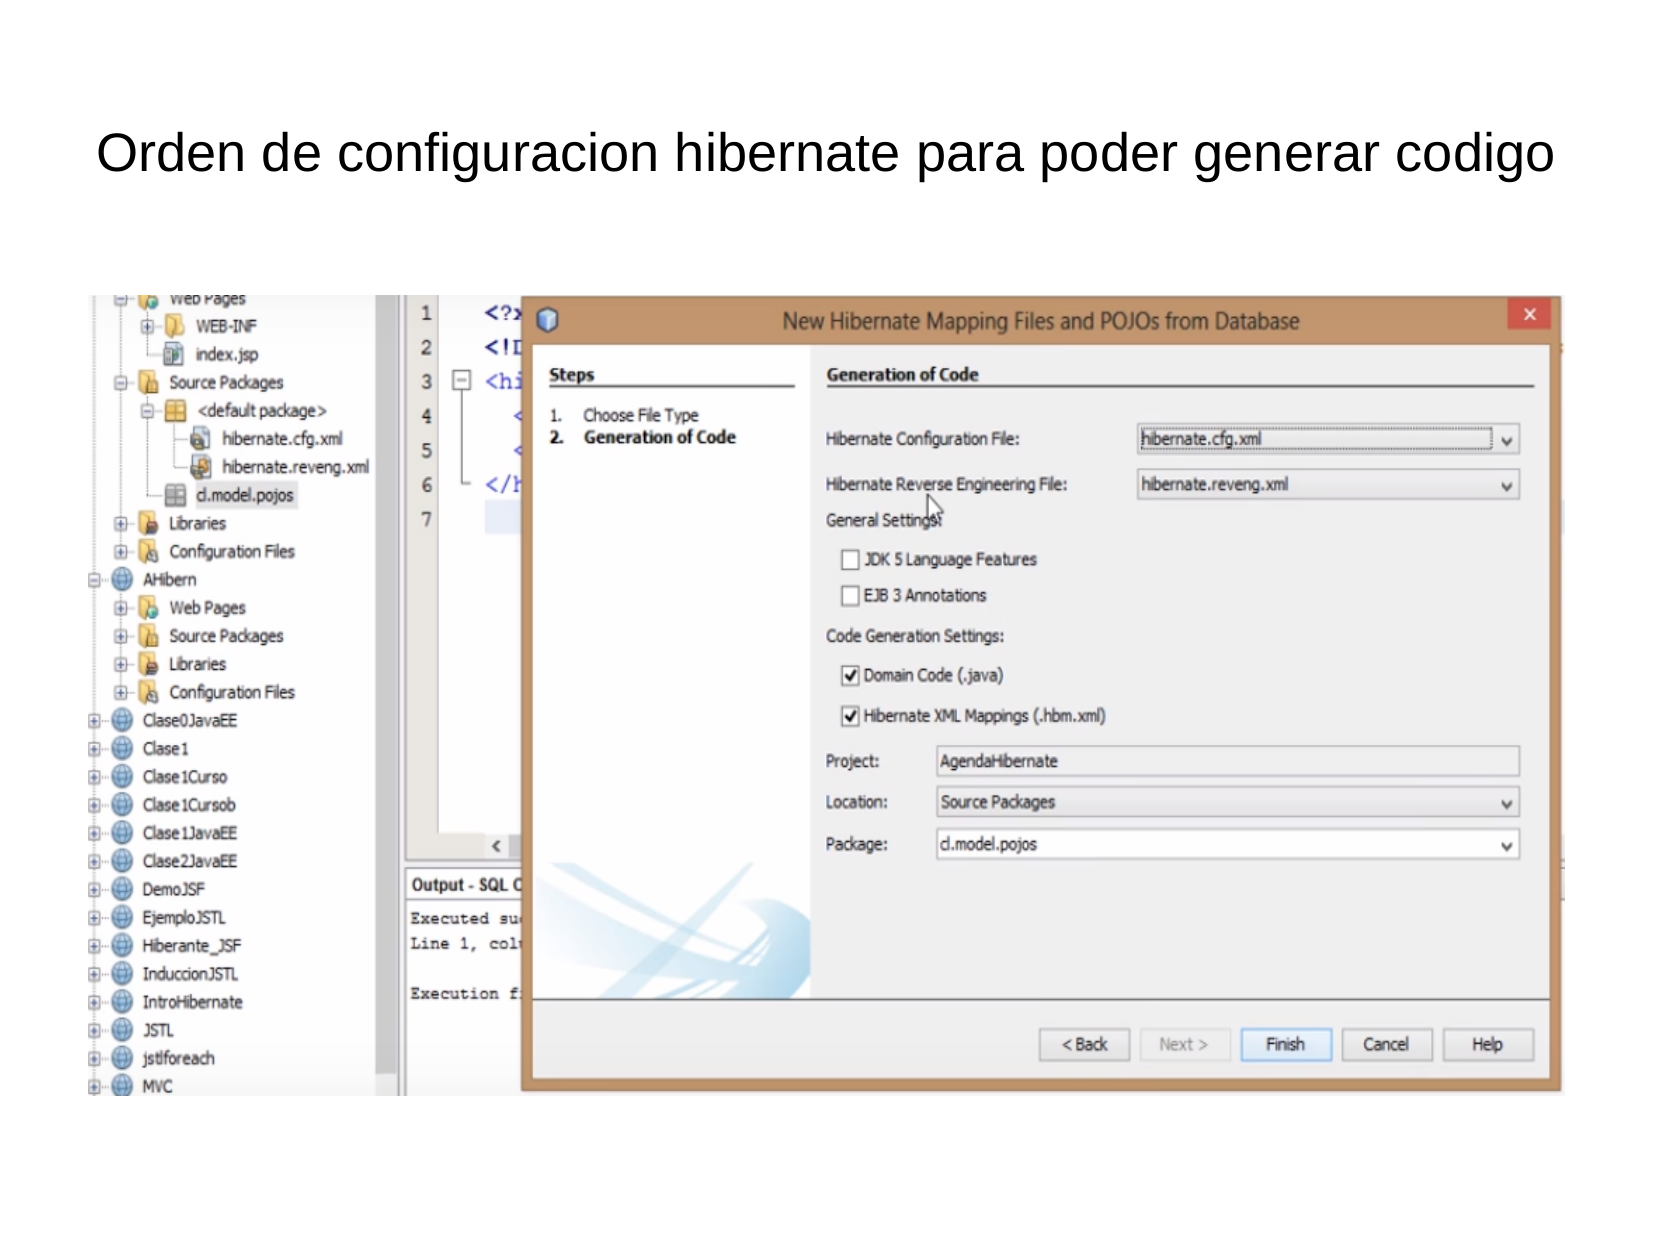

# Orden de configuracion hibernate para poder generar codigo